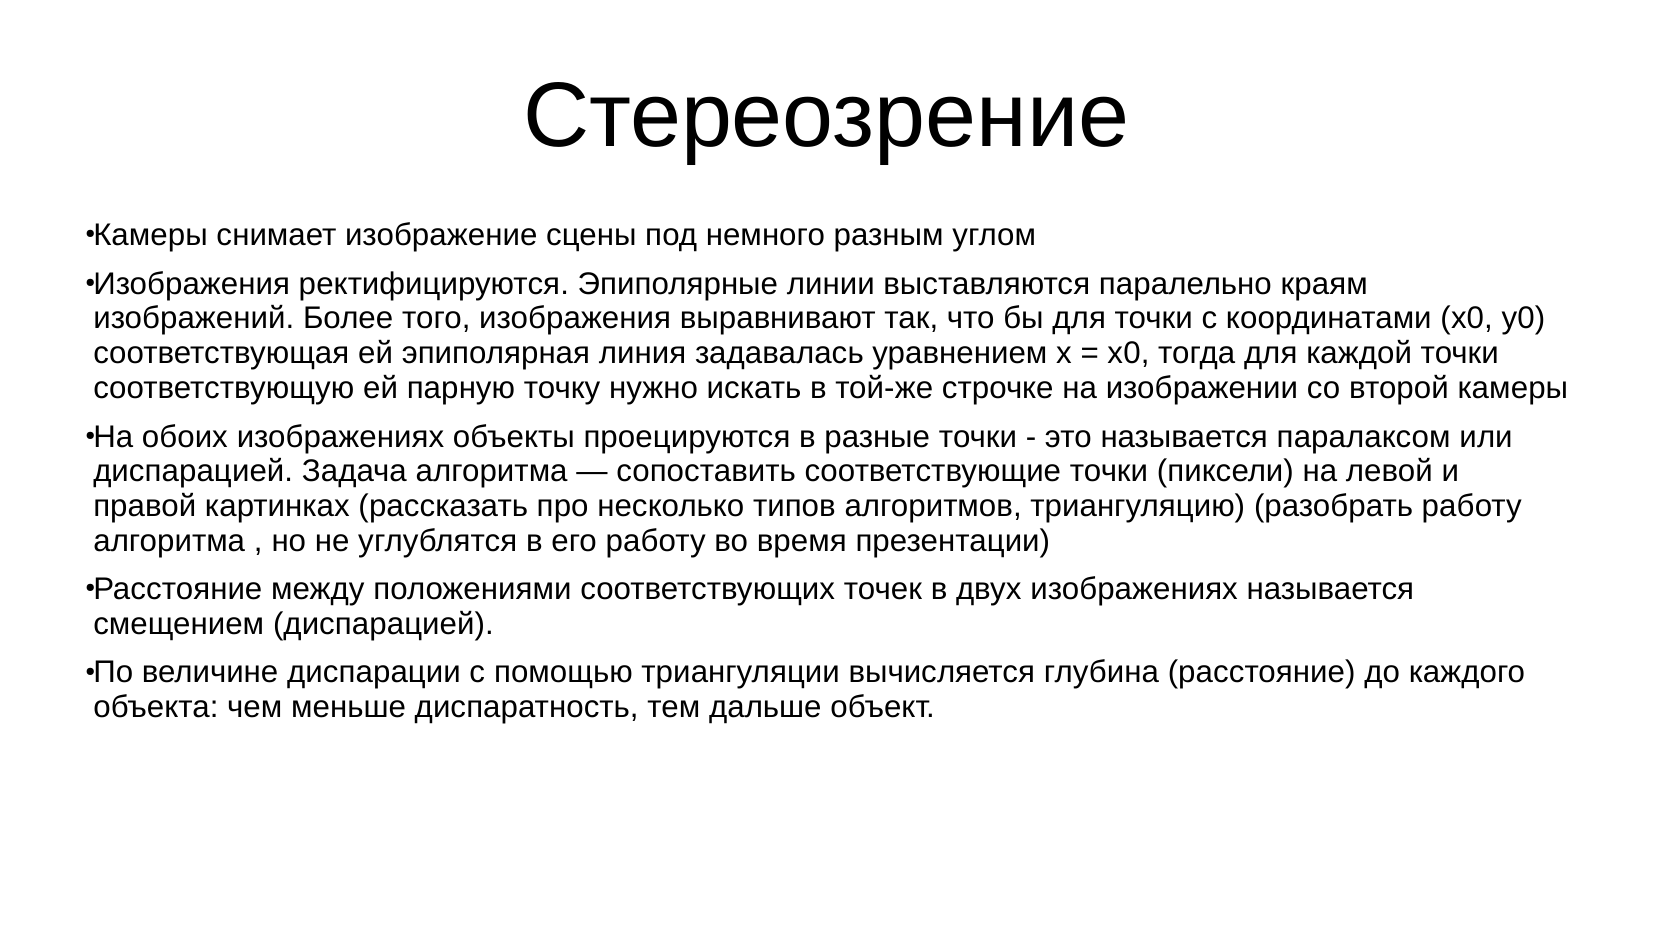

# Стереозрение
Камеры снимает изображение сцены под немного разным углом
Изображения ректифицируются. Эпиполярные линии выставляются паралельно краям изображений. Более того, изображения выравнивают так, что бы для точки с координатами (x0, y0) соответствующая ей эпиполярная линия задавалась уравнением x = x0, тогда для каждой точки соответствующую ей парную точку нужно искать в той-же строчке на изображении со второй камеры
На обоих изображениях объекты проецируются в разные точки - это называется паралаксом или диспарацией. Задача алгоритма — сопоставить соответствующие точки (пиксели) на левой и правой картинках (рассказать про несколько типов алгоритмов, триангуляцию) (разобрать работу алгоритма , но не углублятся в его работу во время презентации)
Расстояние между положениями соответствующих точек в двух изображениях называется смещением (диспарацией).
По величине диспарации с помощью триангуляции вычисляется глубина (расстояние) до каждого объекта: чем меньше диспаратность, тем дальше объект.